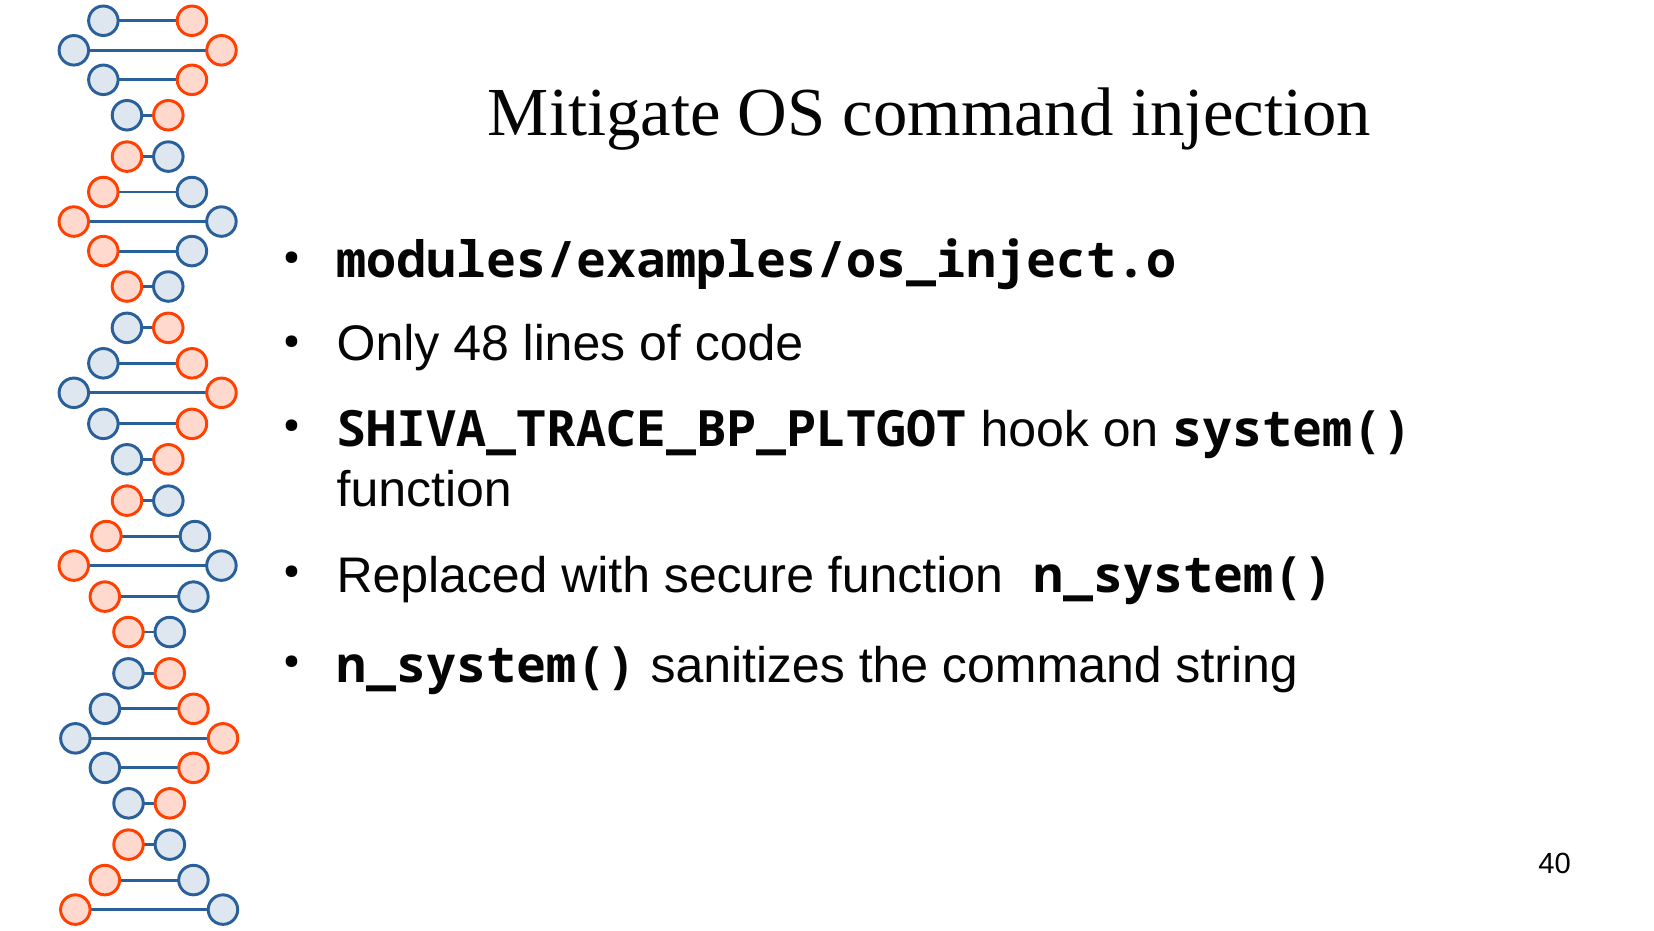

# Mitigate OS command injection
modules/examples/os_inject.o
Only 48 lines of code
SHIVA_TRACE_BP_PLTGOT hook on system() function
Replaced with secure function n_system()
n_system() sanitizes the command string
40